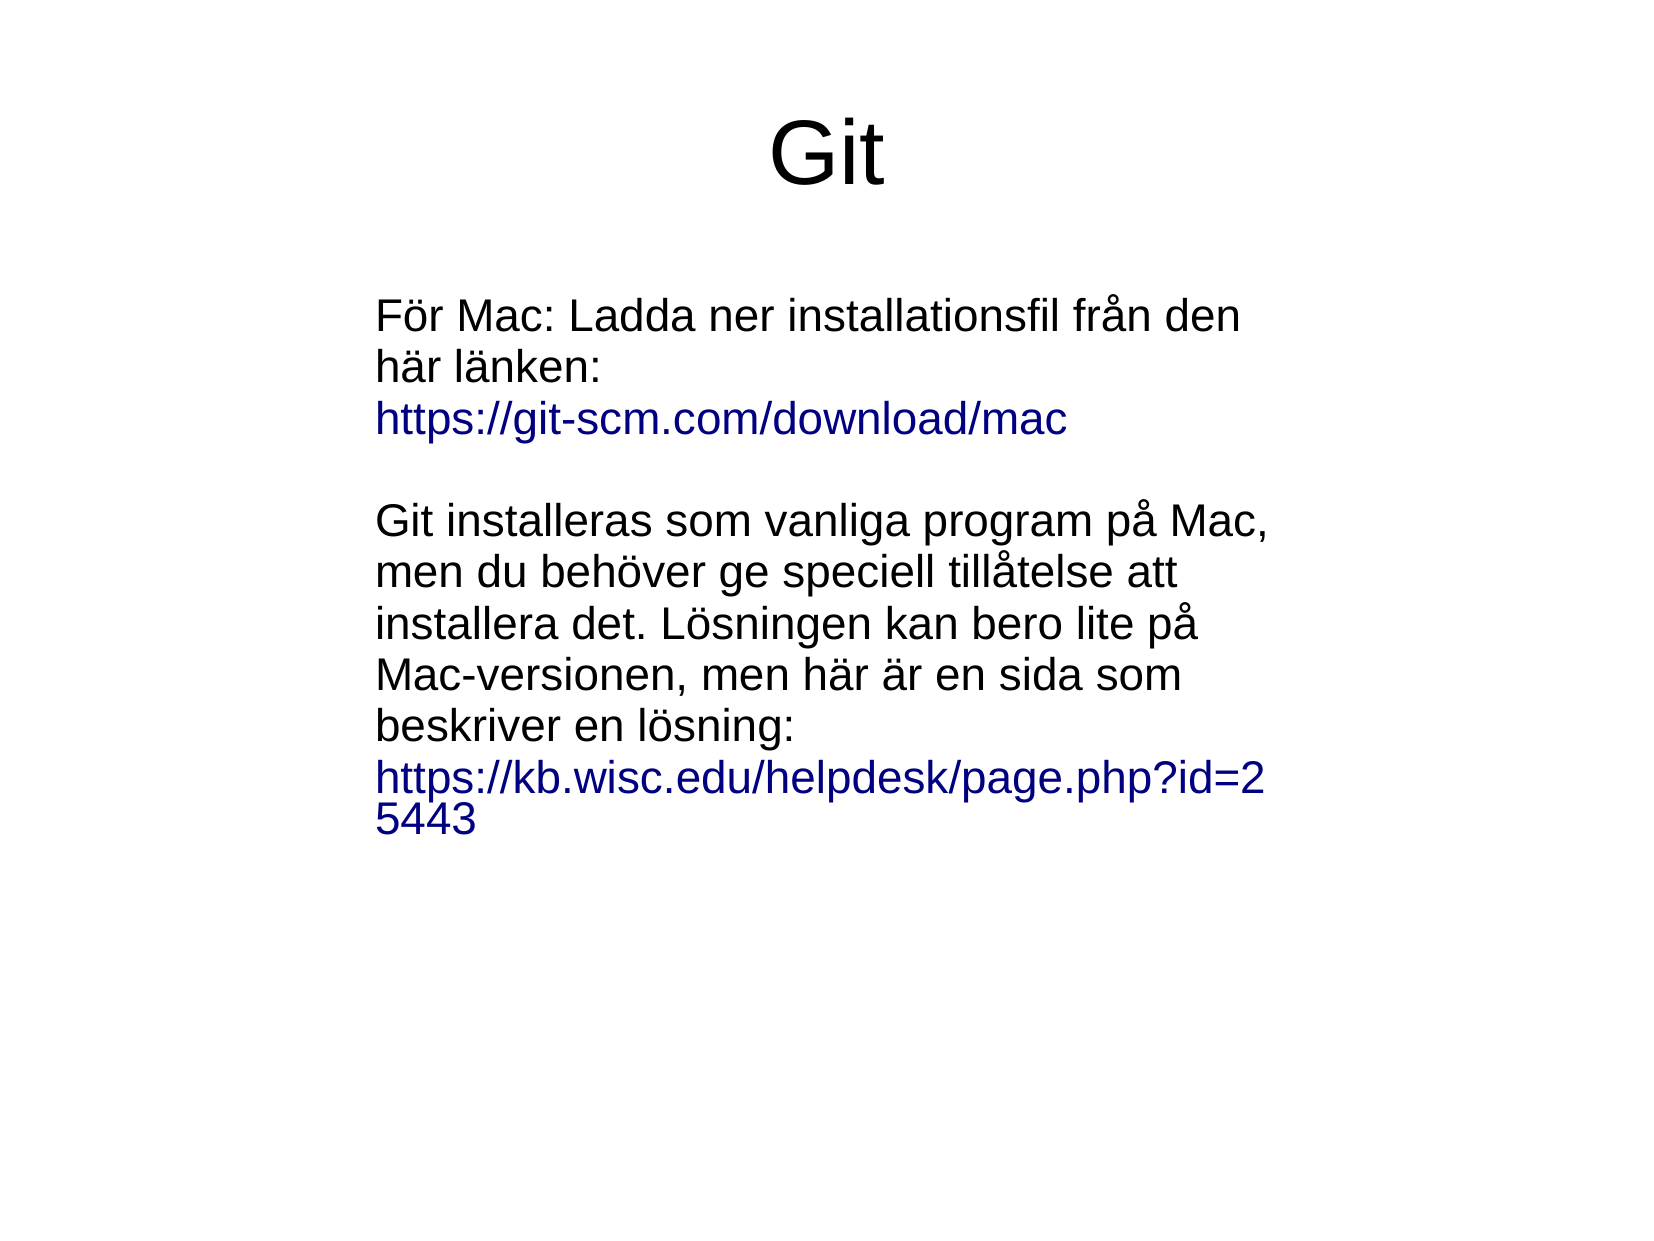

# Git
För Mac: Ladda ner installationsfil från den här länken: https://git-scm.com/download/mac
Git installeras som vanliga program på Mac, men du behöver ge speciell tillåtelse att installera det. Lösningen kan bero lite på Mac-versionen, men här är en sida som beskriver en lösning: https://kb.wisc.edu/helpdesk/page.php?id=25443